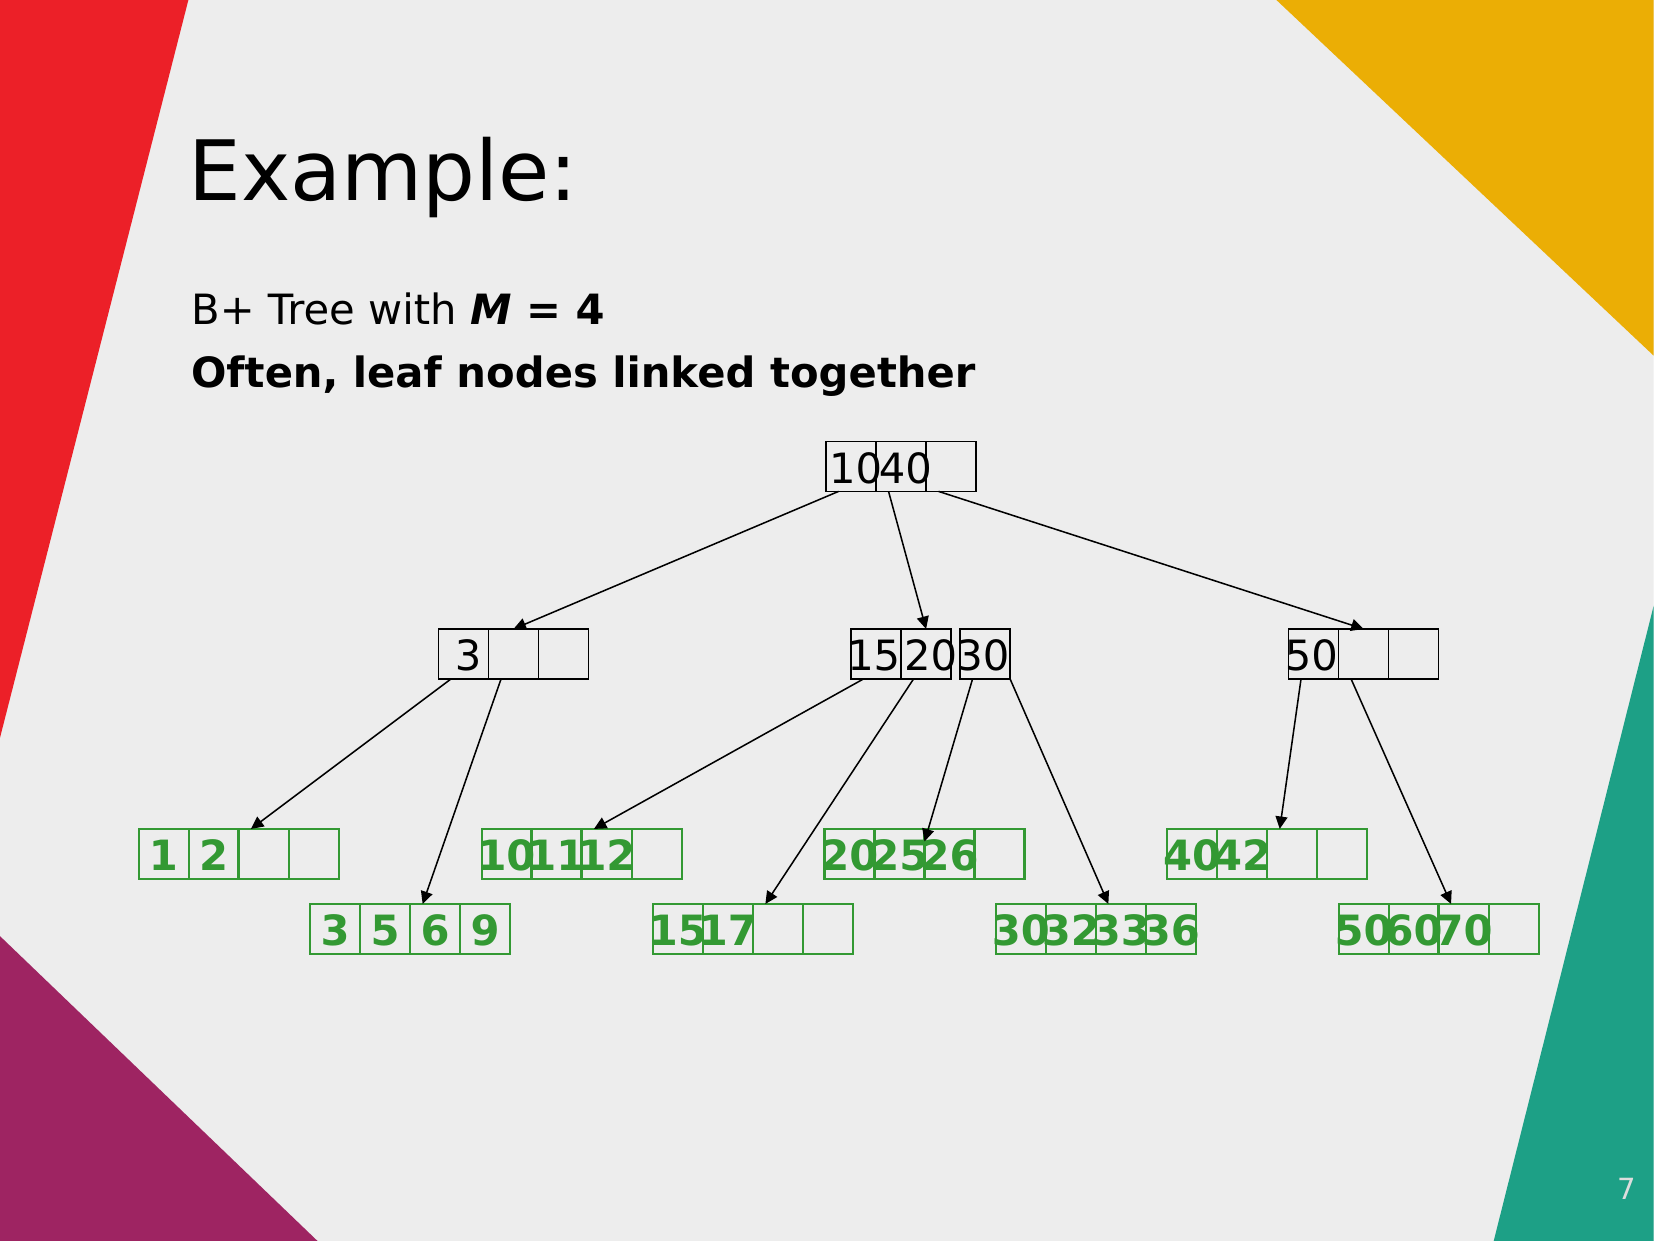

# Example:
B+ Tree with M = 4
Often, leaf nodes linked together
10
40
3
15
20
30
50
1
2
10
11
12
20
25
26
40
42
3
5
6
9
15
17
30
32
33
36
50
60
70
7